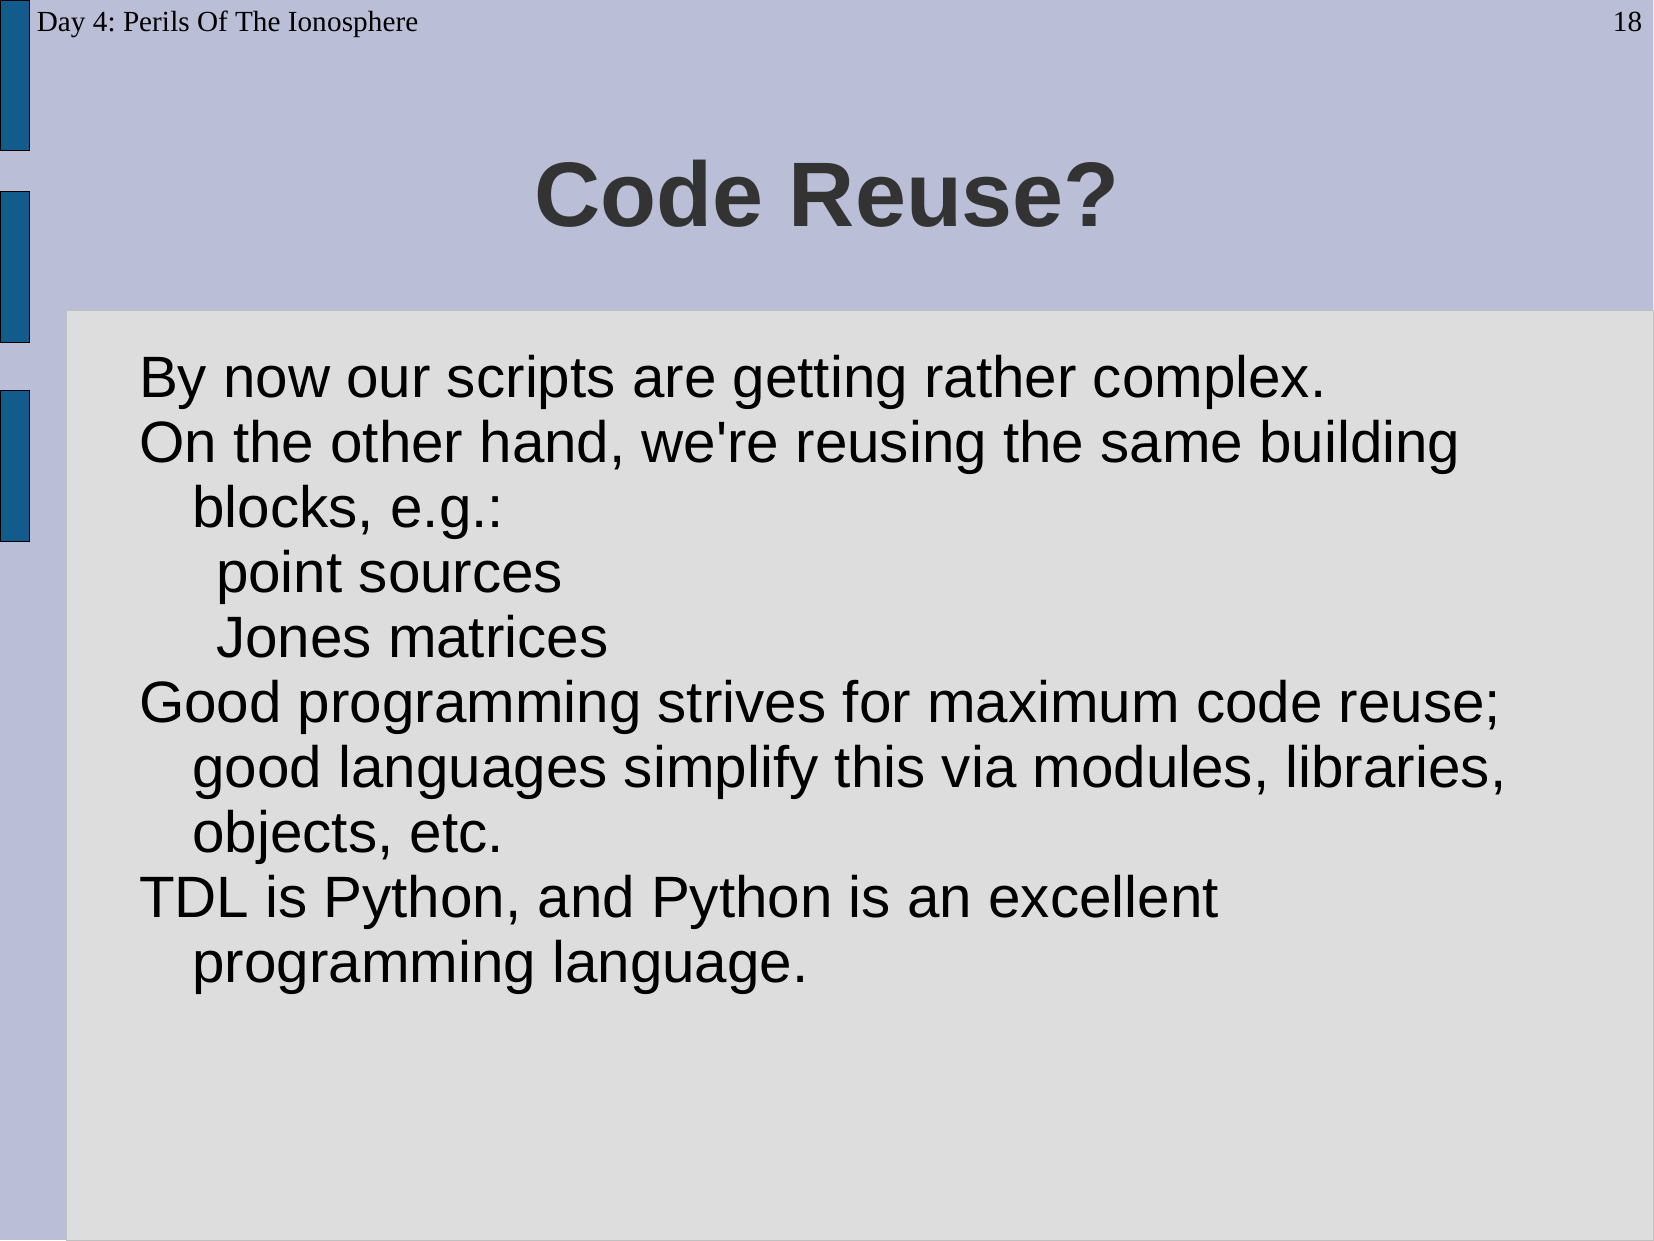

Day 4: Perils Of The Ionosphere
18
# Code Reuse?
By now our scripts are getting rather complex.
On the other hand, we're reusing the same building blocks, e.g.:
point sources
Jones matrices
Good programming strives for maximum code reuse; good languages simplify this via modules, libraries, objects, etc.
TDL is Python, and Python is an excellent programming language.